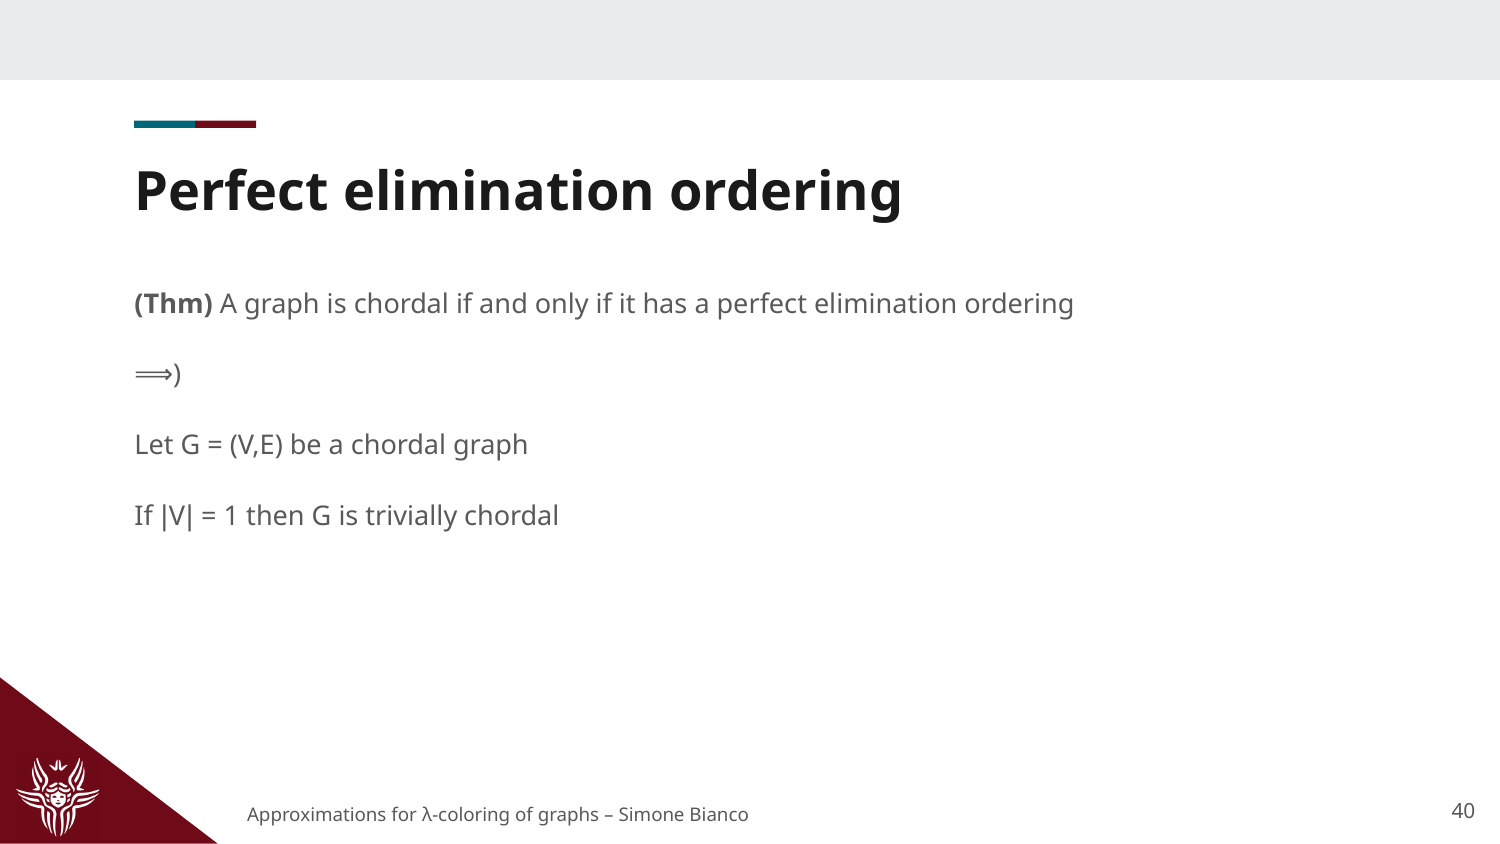

# Perfect elimination ordering
(Thm) A graph is chordal if and only if it has a perfect elimination ordering
⟹)
Let G = (V,E) be a chordal graph
If |V| = 1 then G is trivially chordal
Approximations for λ-coloring of graphs – Simone Bianco